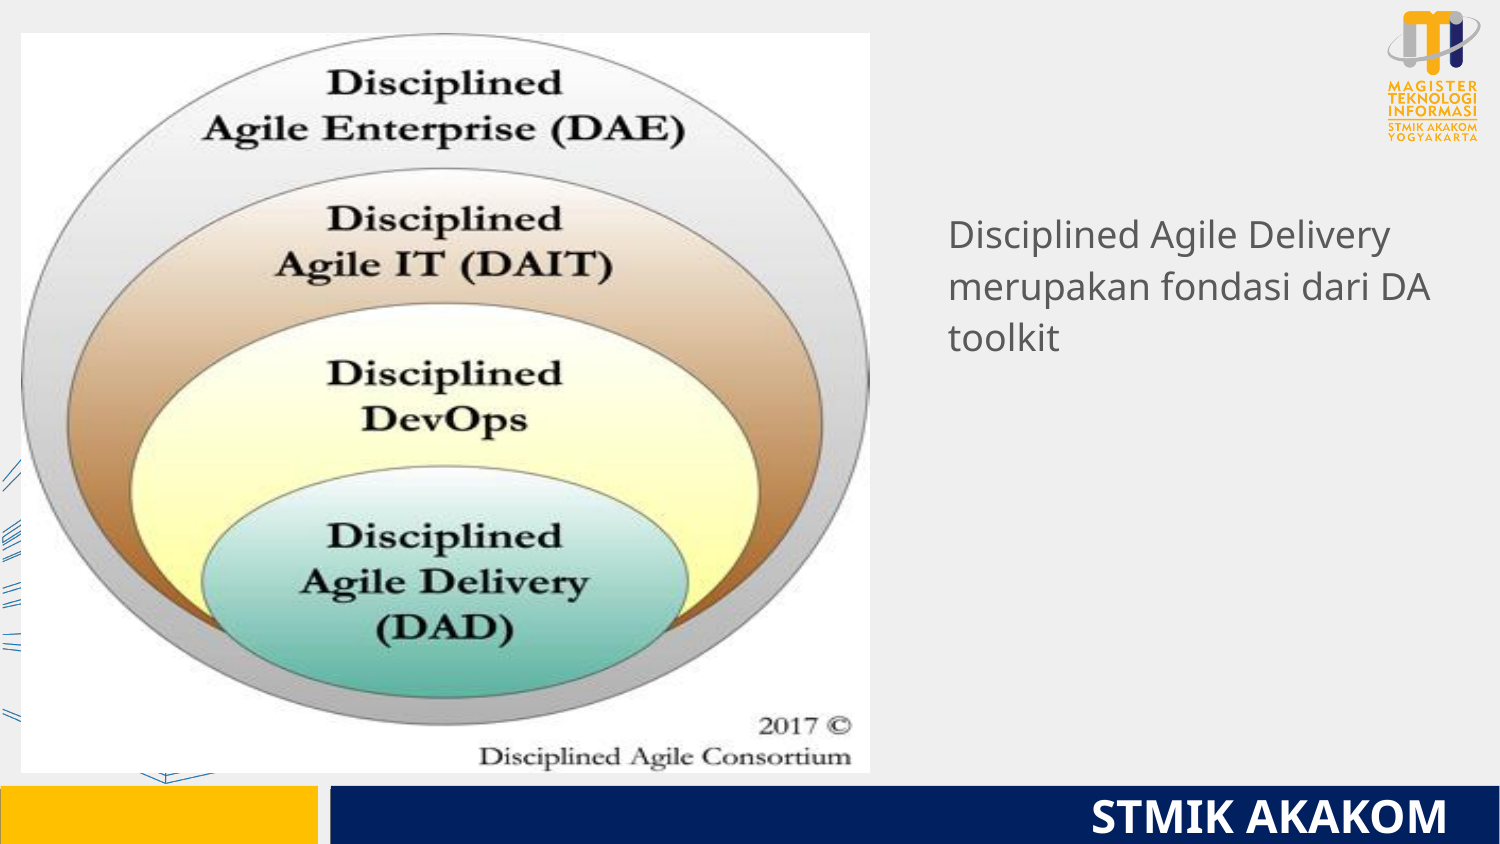

# Disciplined Agile Delivery merupakan fondasi dari DA toolkit